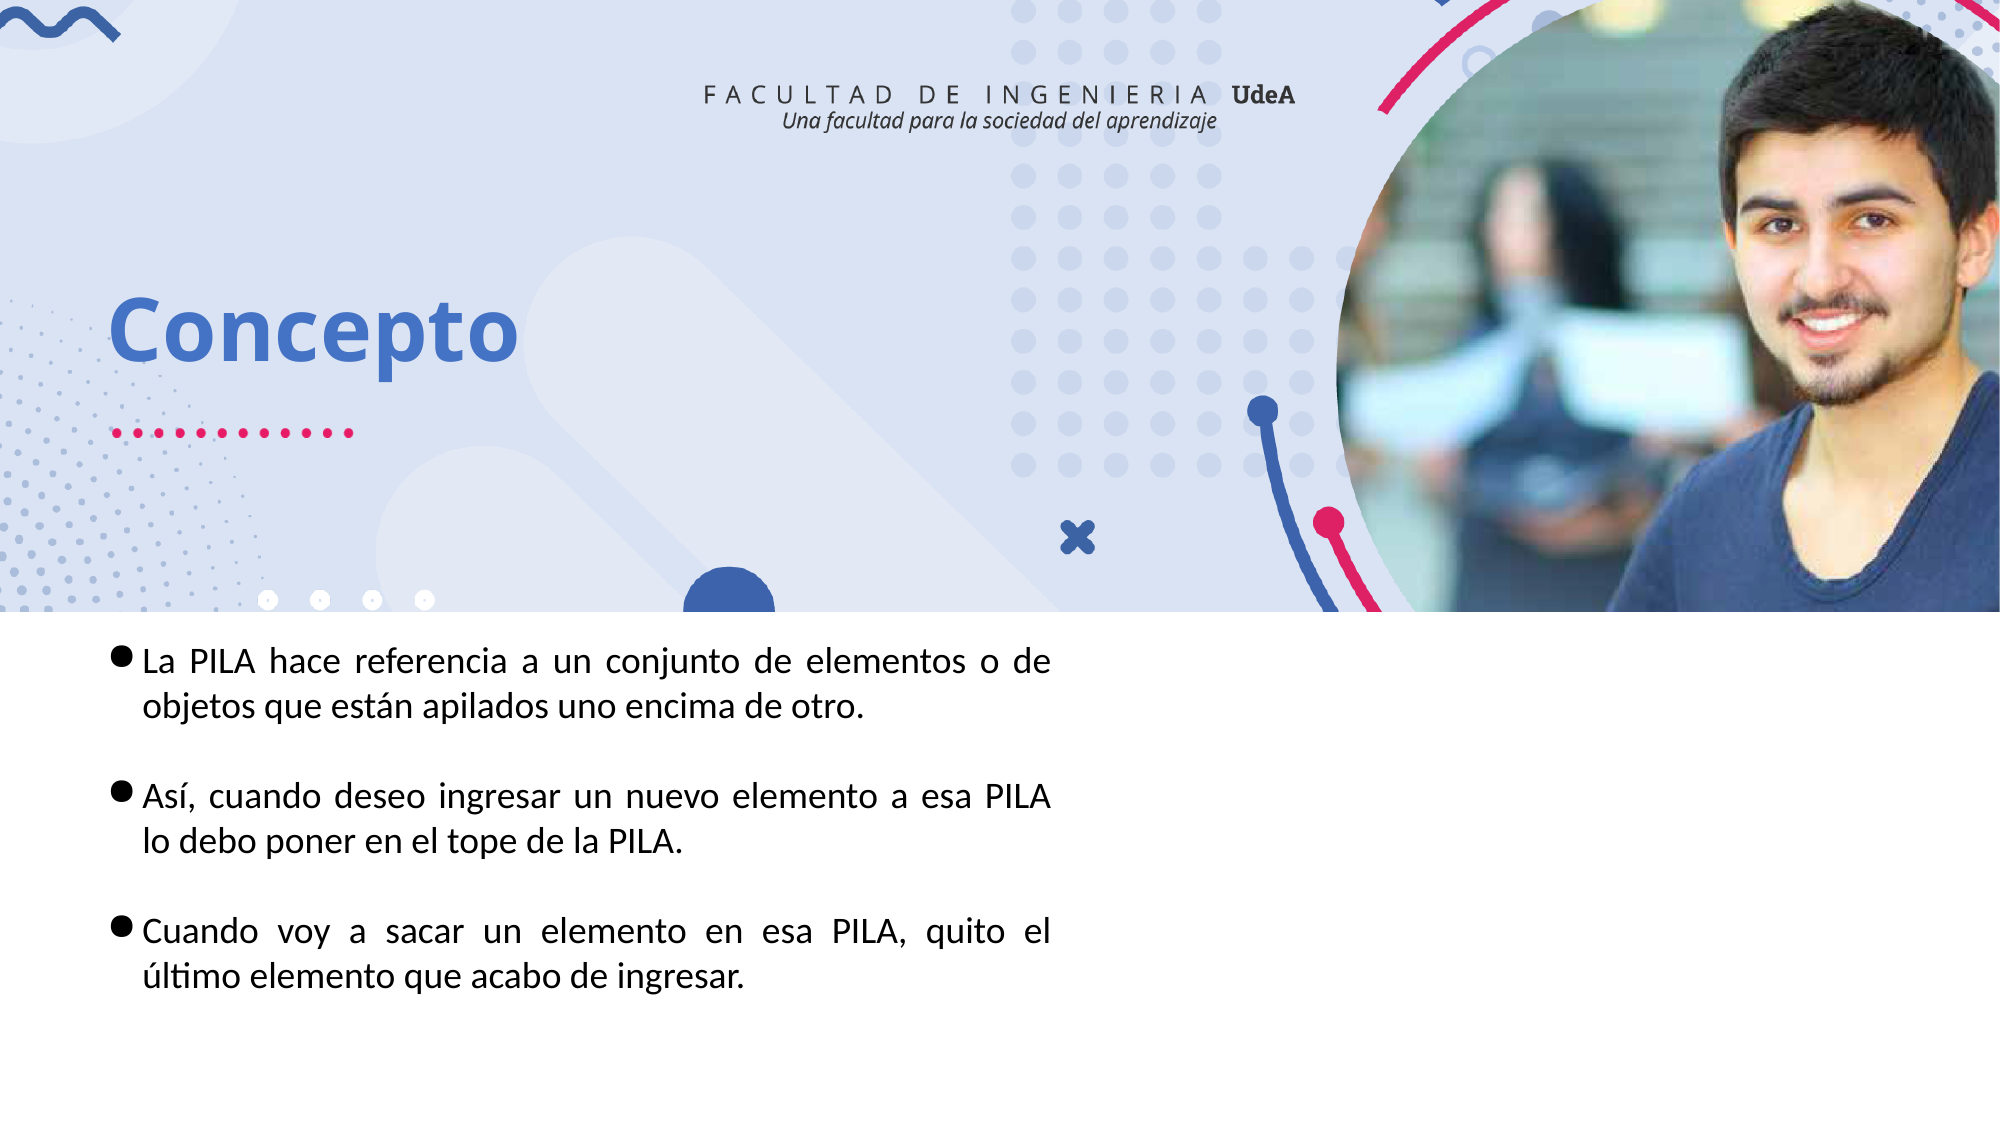

Concepto
La PILA hace referencia a un conjunto de elementos o de objetos que están apilados uno encima de otro.
Así, cuando deseo ingresar un nuevo elemento a esa PILA lo debo poner en el tope de la PILA.
Cuando voy a sacar un elemento en esa PILA, quito el último elemento que acabo de ingresar.